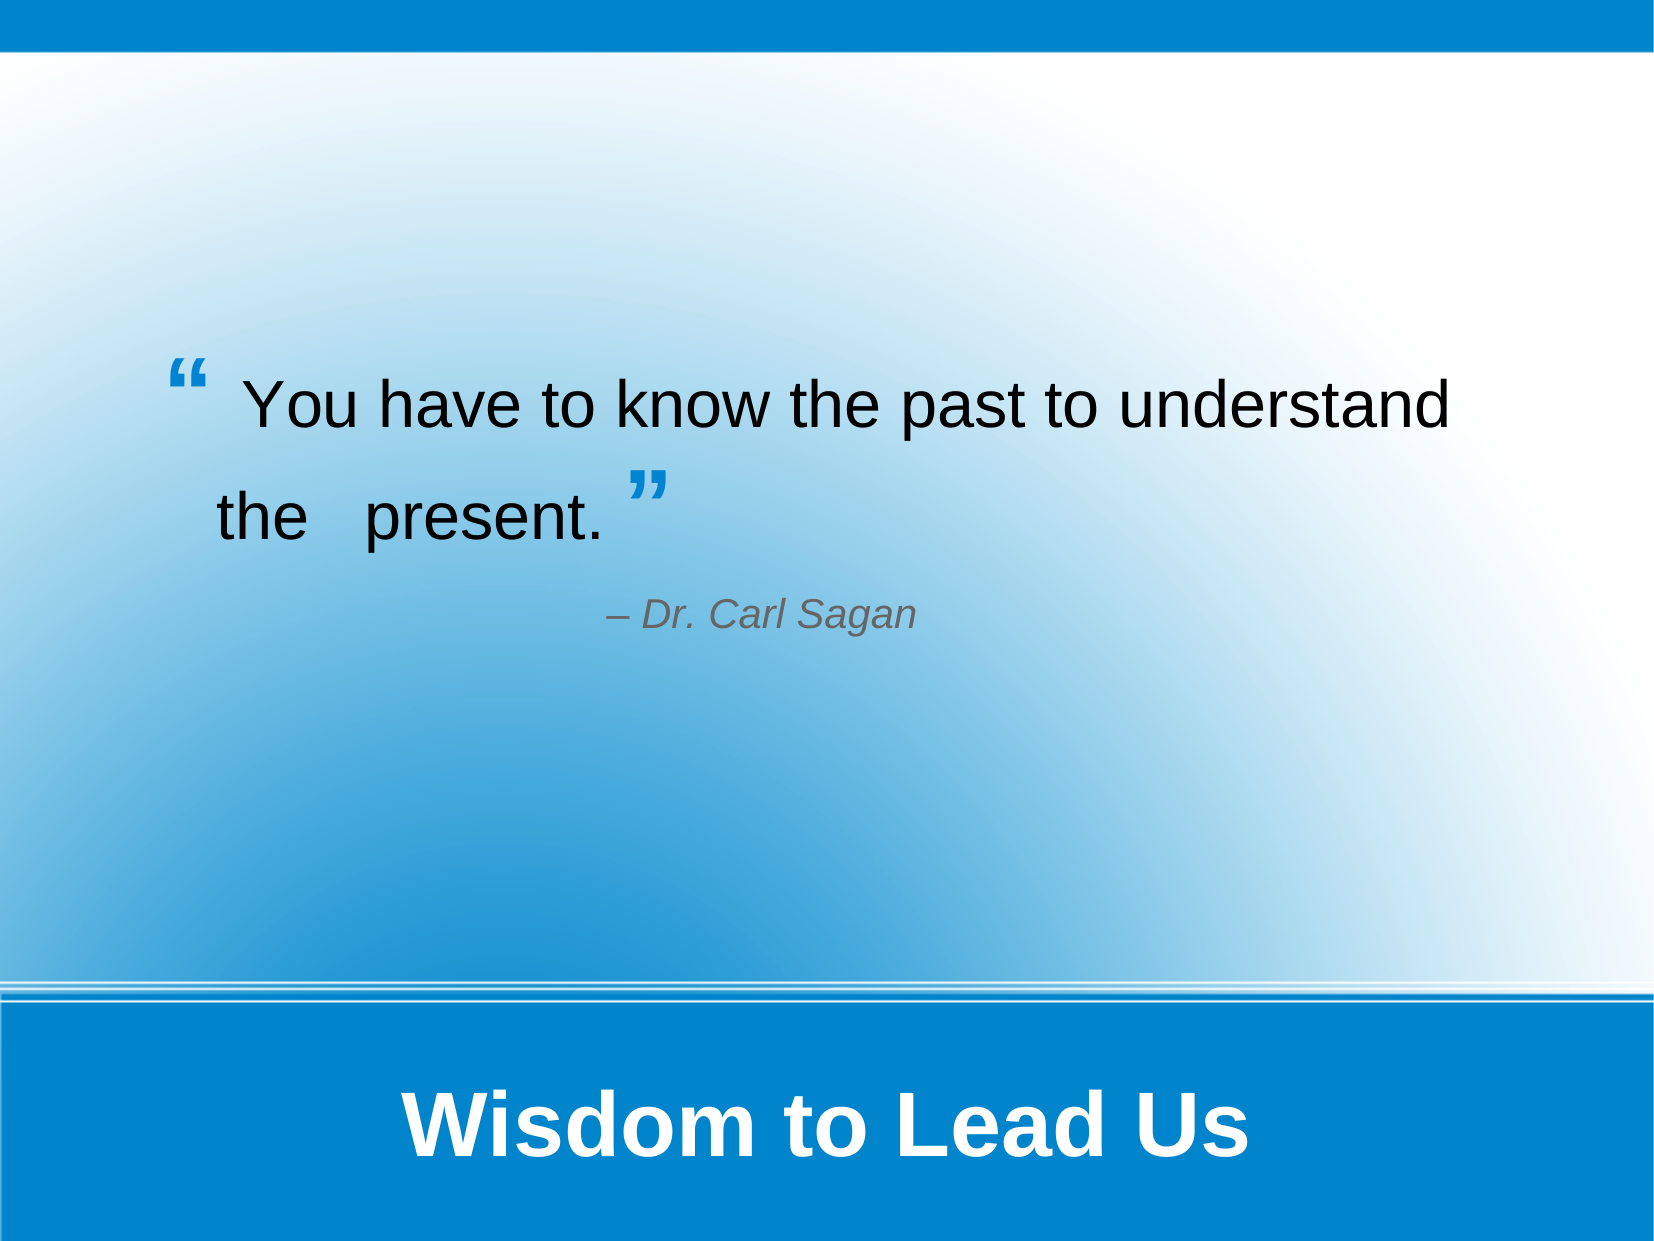

“ You have to know the past to understand the 	present. ”
– Dr. Carl Sagan
# Wisdom to Lead Us